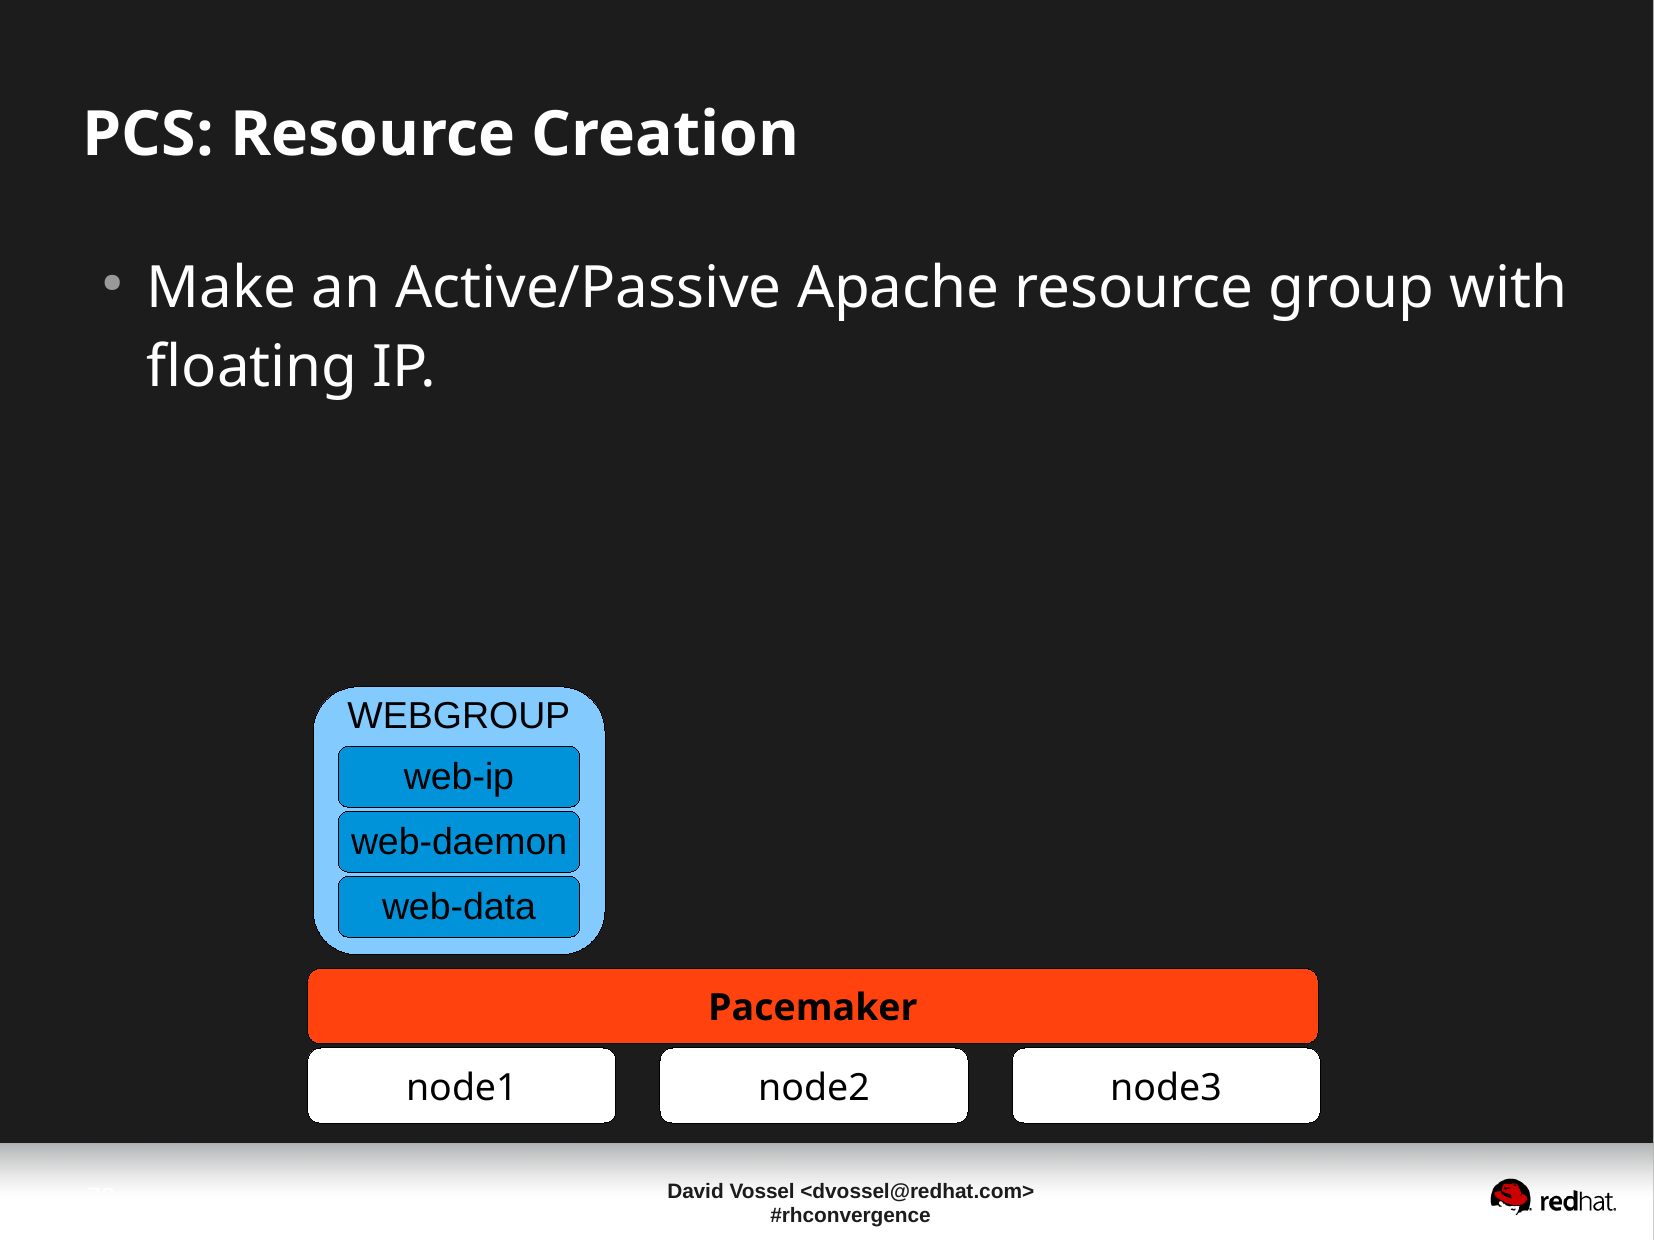

# PCS: Resource Creation
Make an Active/Passive Apache resource group with floating IP.
WEBGROUP
web-ip
web-daemon
web-data
Pacemaker
node1
node2
node3